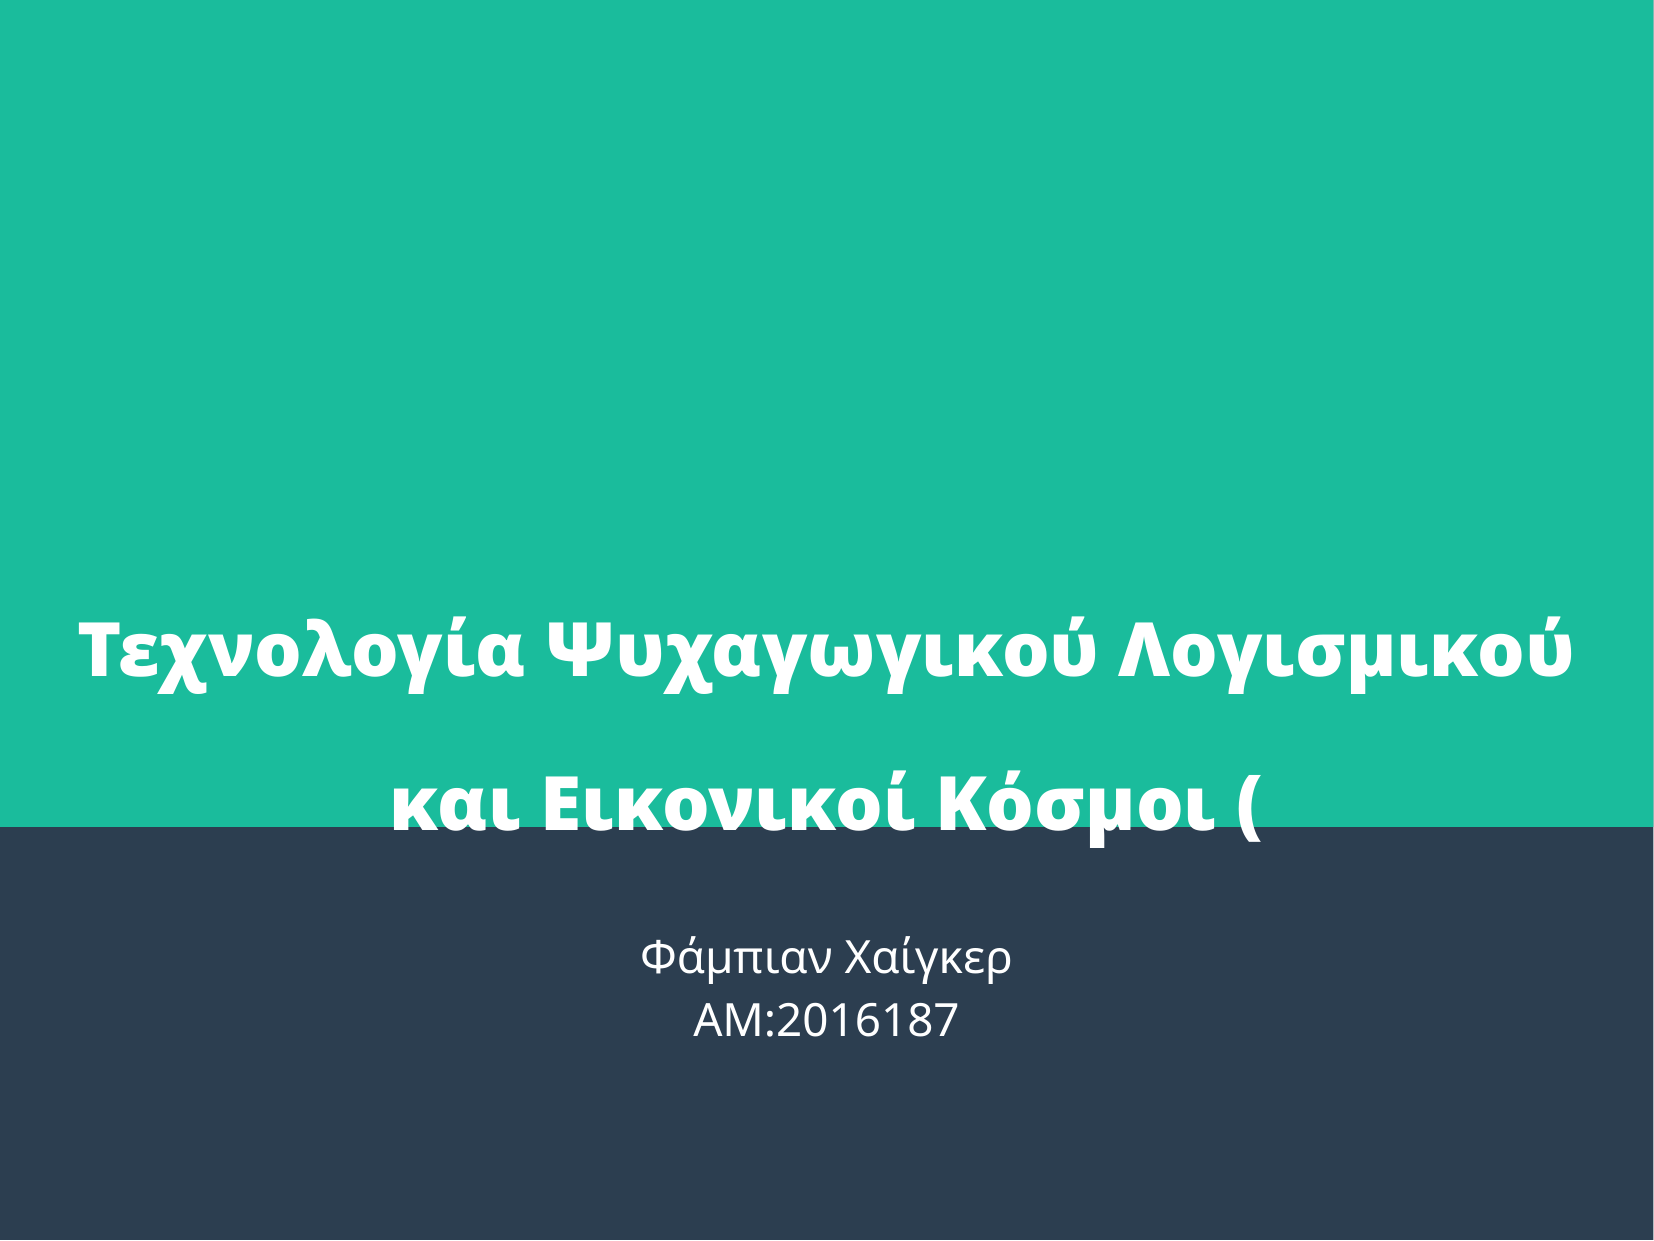

# Τεχνολογία Ψυχαγωγικού Λογισμικού και Εικονικοί Κόσμοι (
Φάμπιαν Χαίγκερ
ΑΜ:2016187